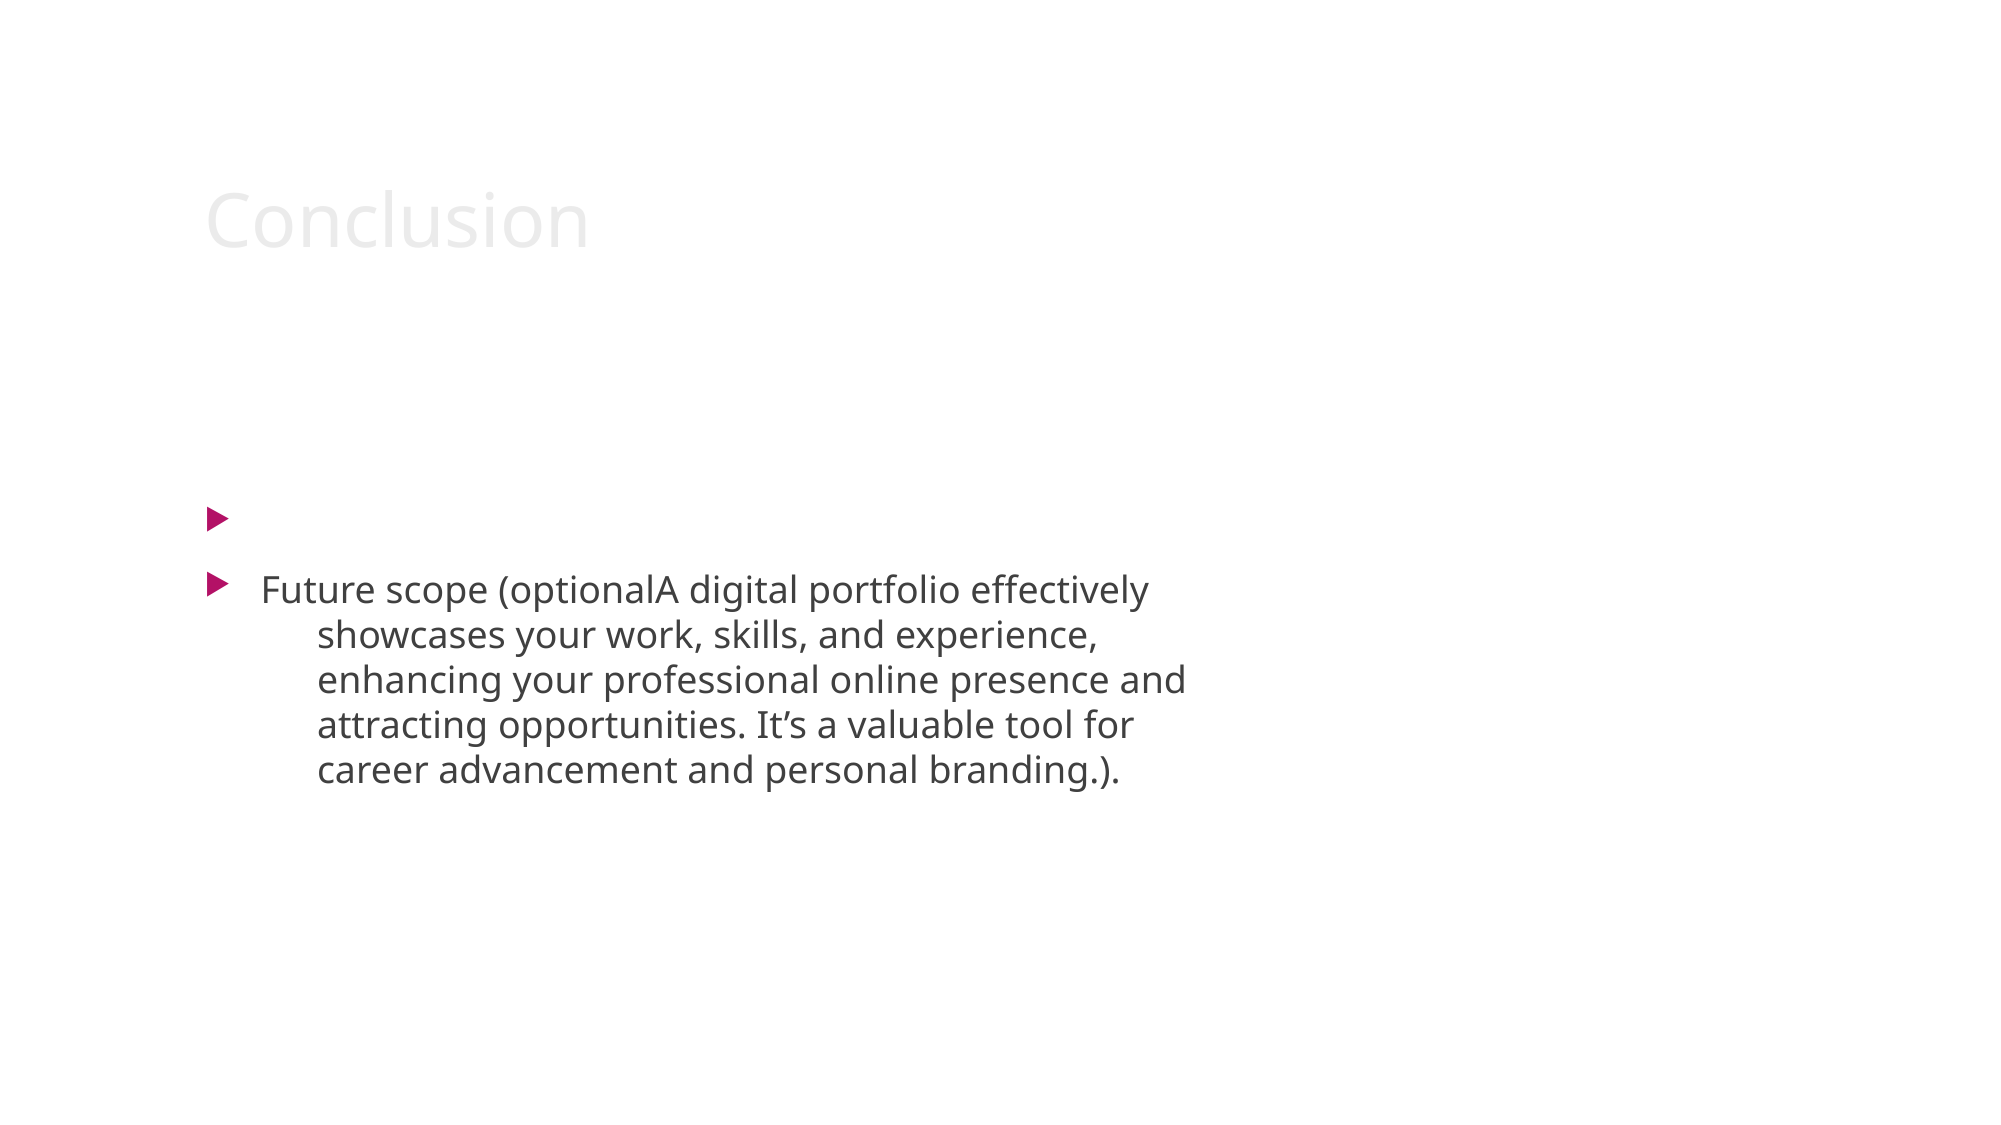

# Conclusion
Future scope (optionalA digital portfolio effectively showcases your work, skills, and experience, enhancing your professional online presence and attracting opportunities. It’s a valuable tool for career advancement and personal branding.).